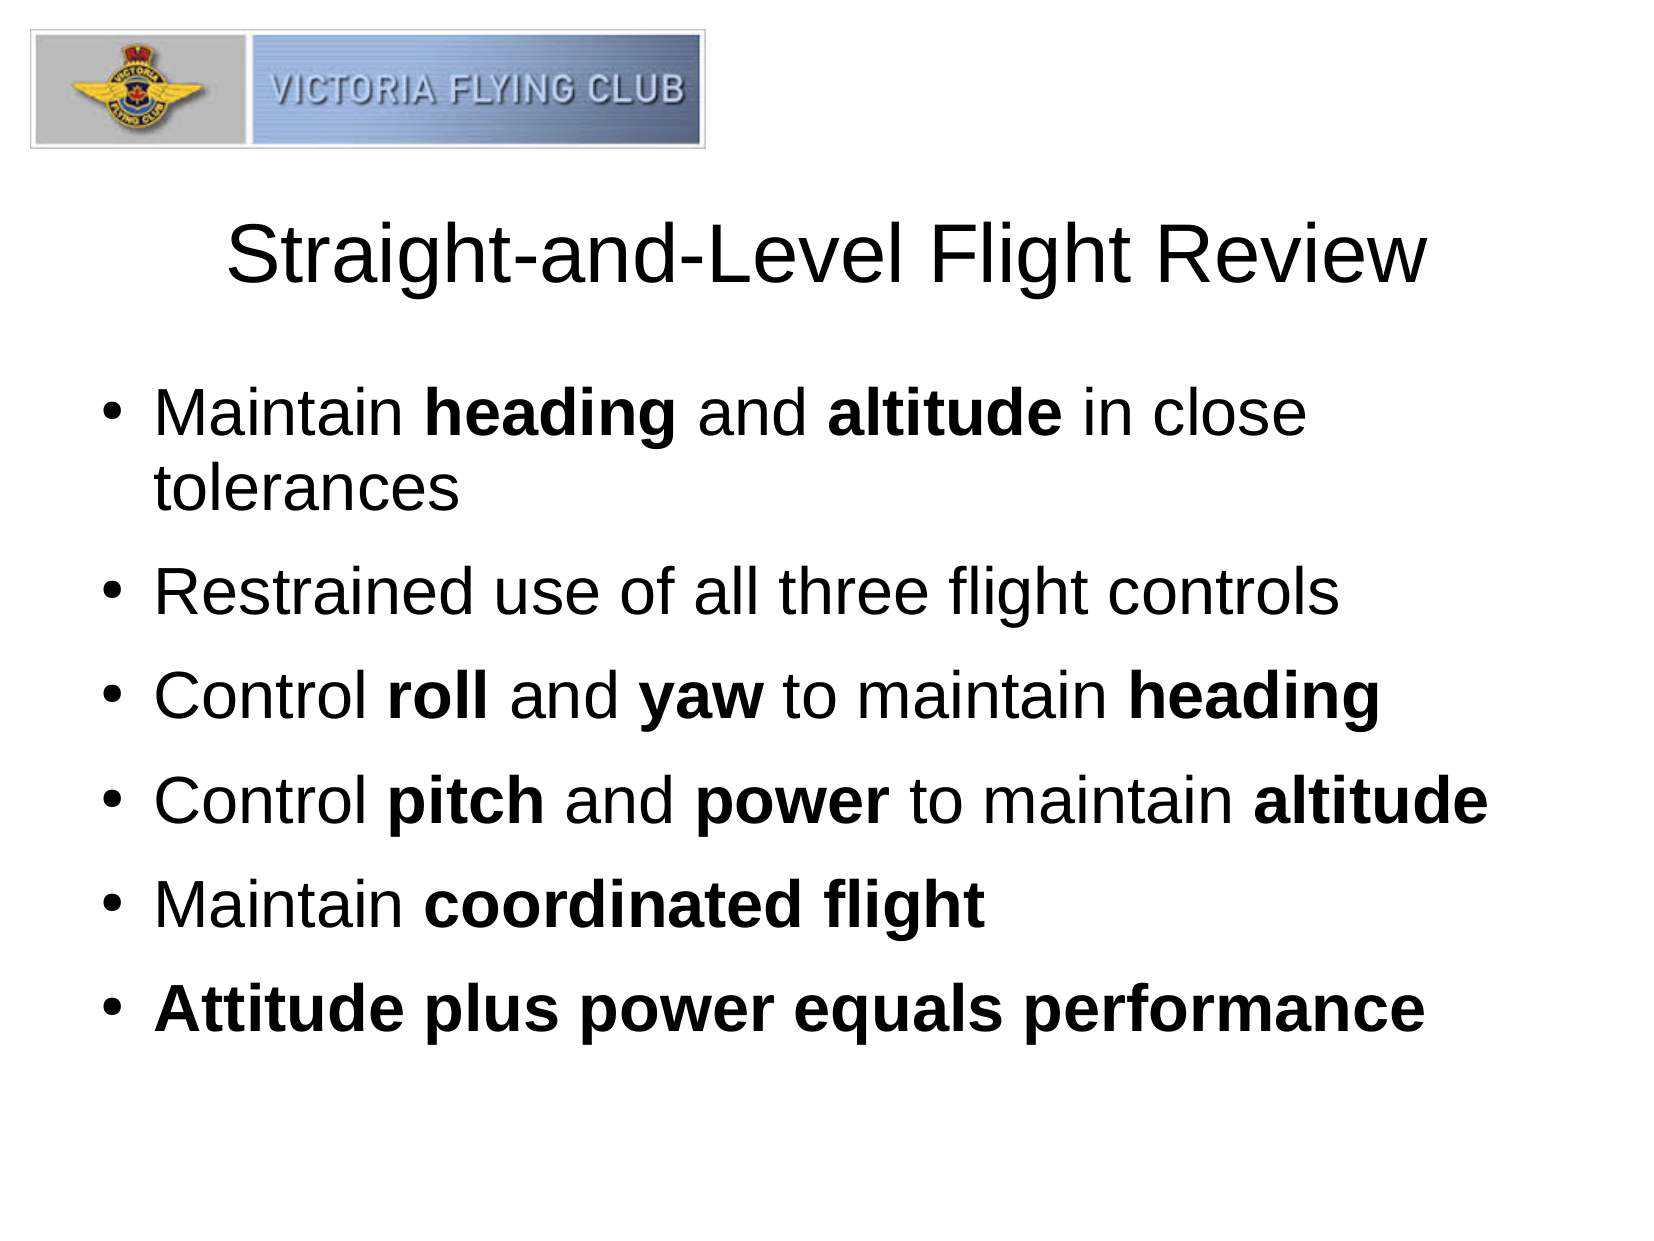

# Straight-and-Level Flight Review
Maintain heading and altitude in close tolerances
Restrained use of all three flight controls
Control roll and yaw to maintain heading
Control pitch and power to maintain altitude
Maintain coordinated flight
Attitude plus power equals performance